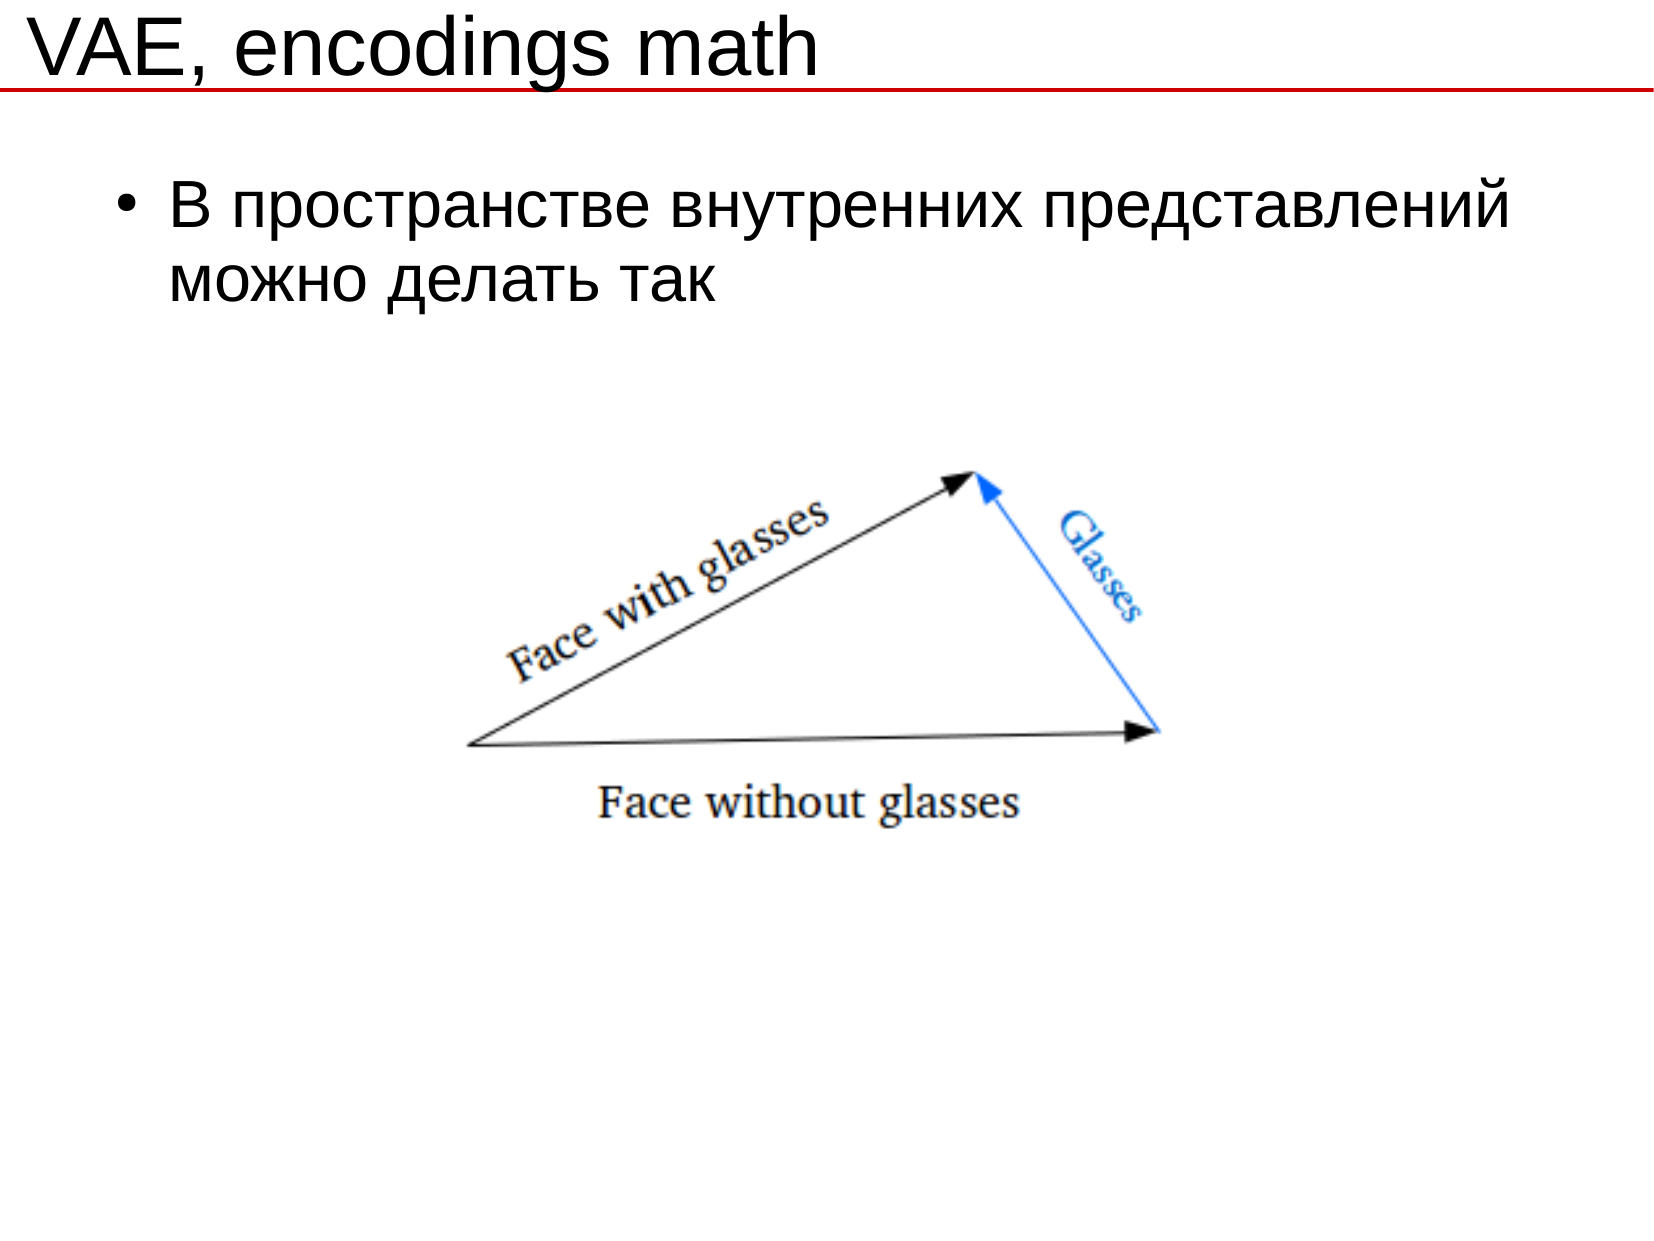

# VAE, encodings math
В пространстве внутренних представлений можно делать так